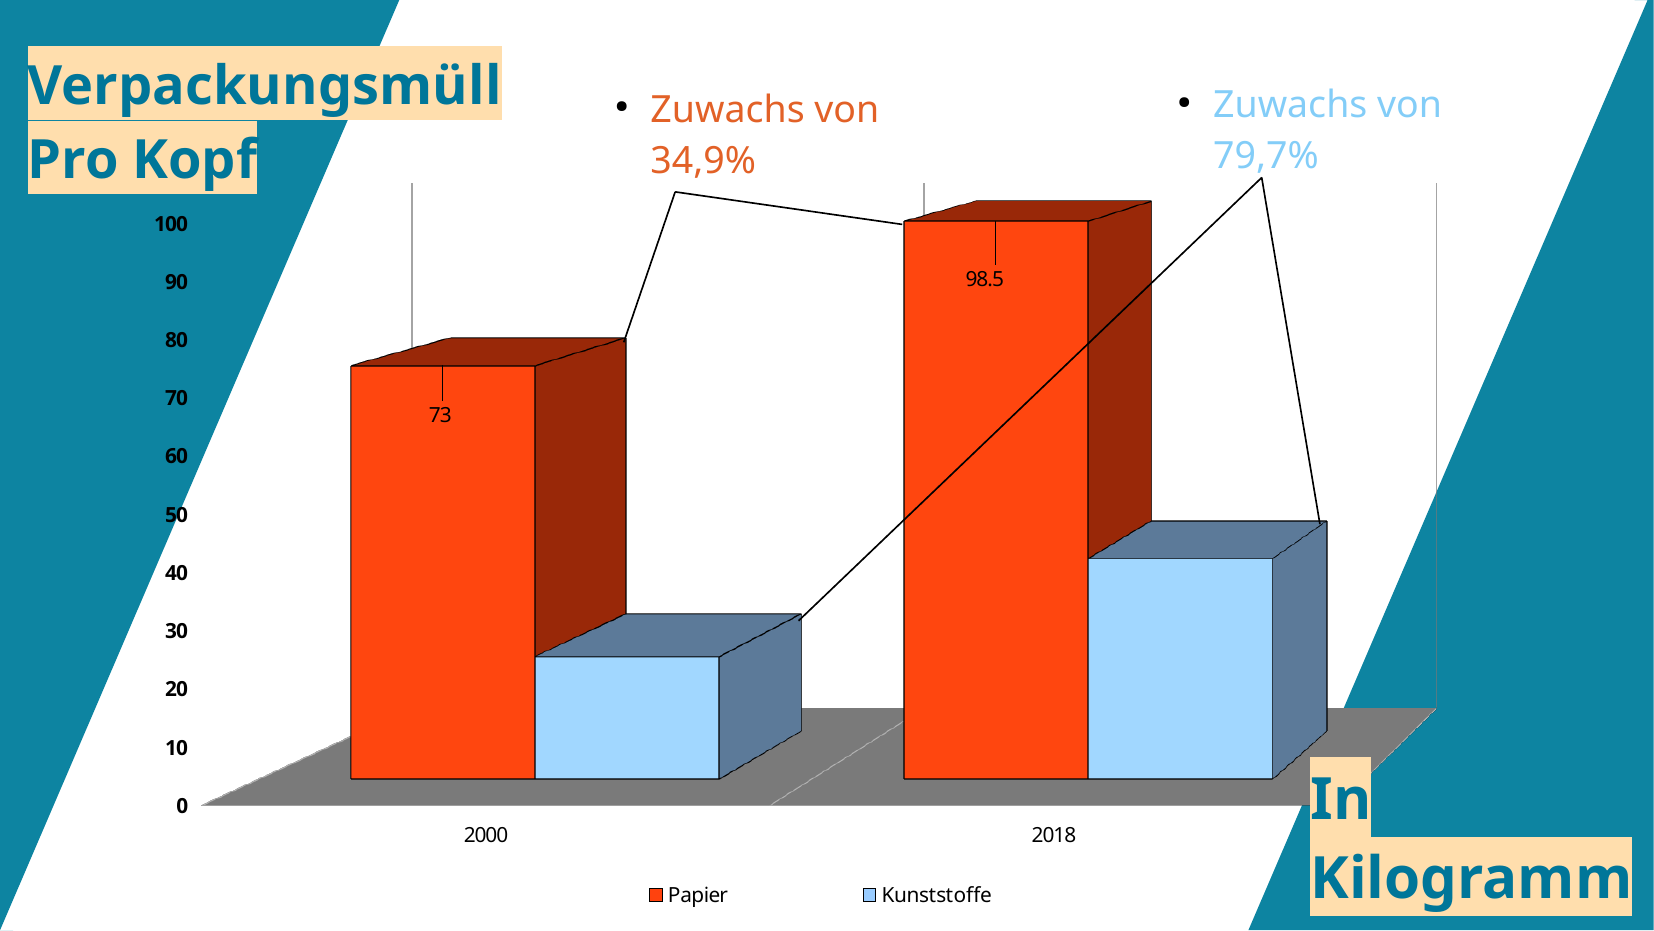

# Verpackungsmüll Pro Kopf
Zuwachs von 79,7%
Zuwachs von 34,9%
[unsupported chart]
In Kilogramm